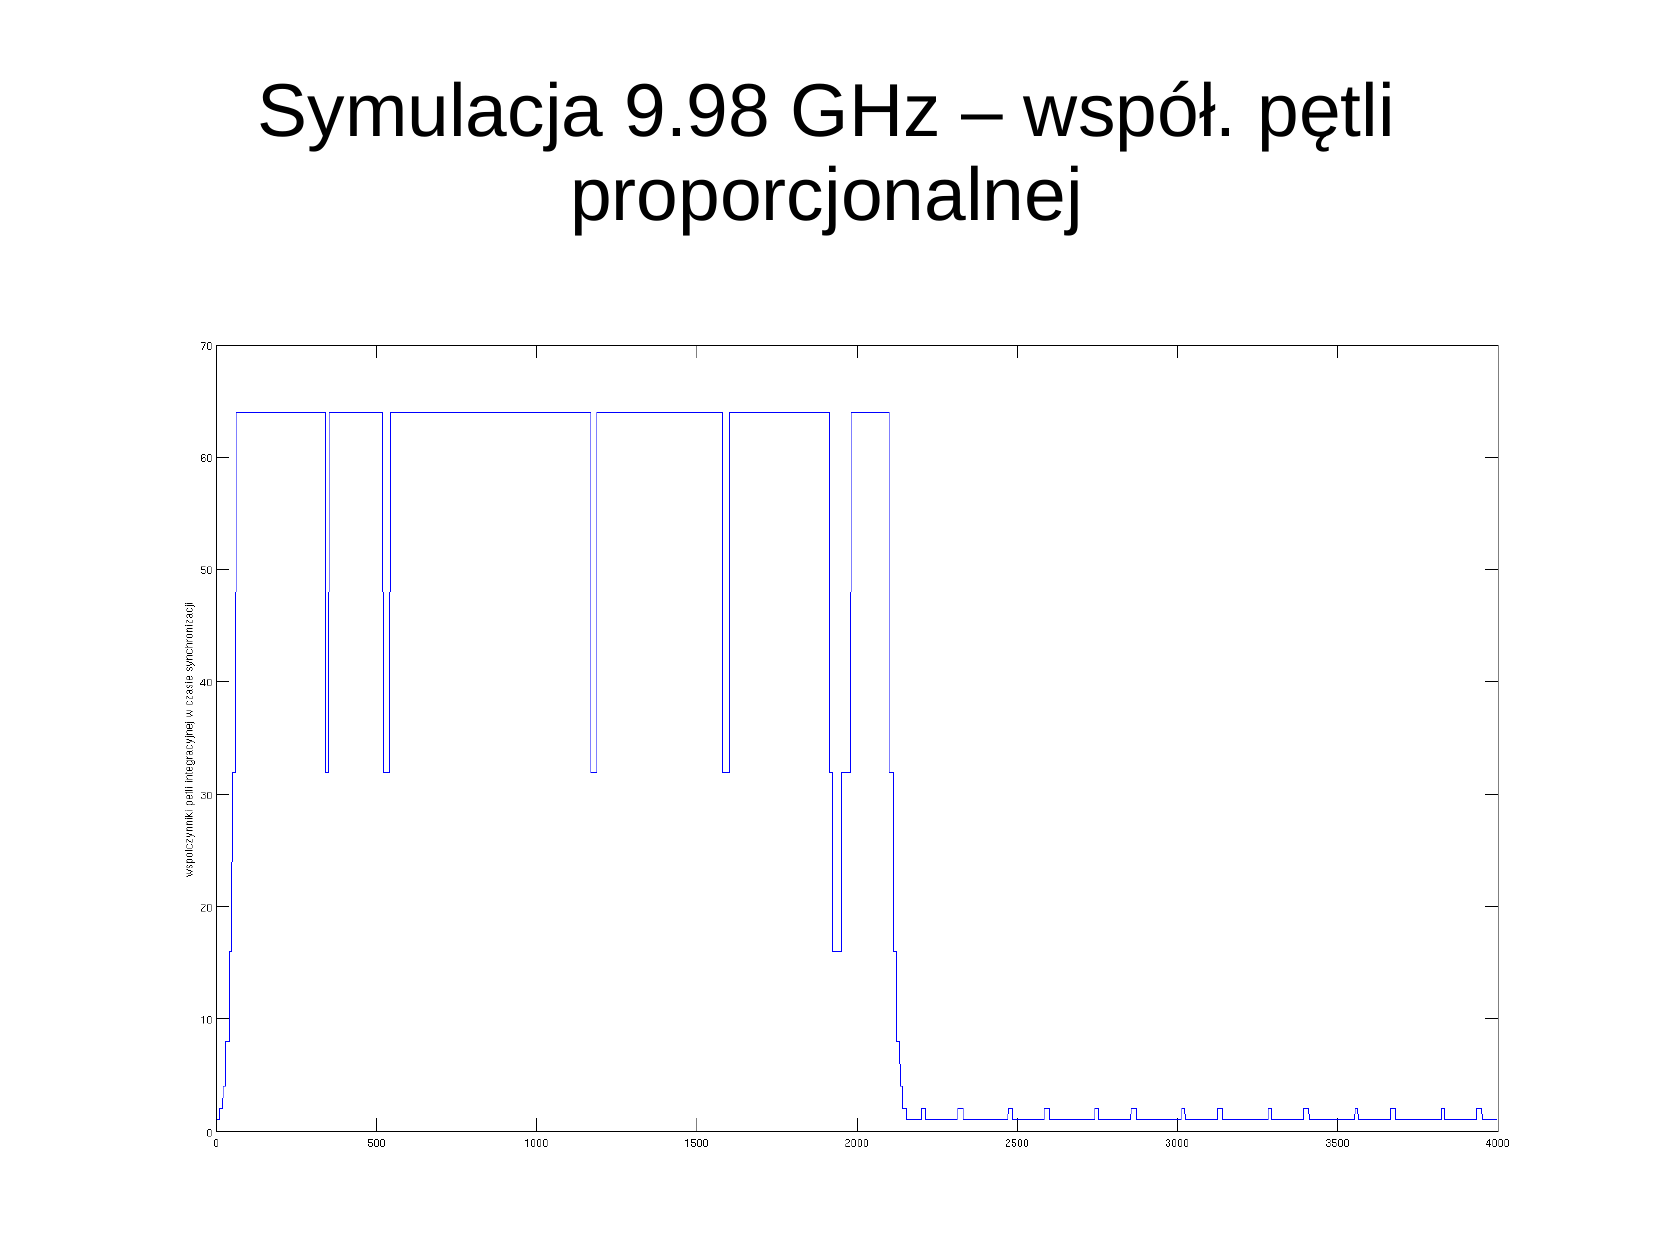

# Symulacja 9.98 GHz – współ. pętli proporcjonalnej